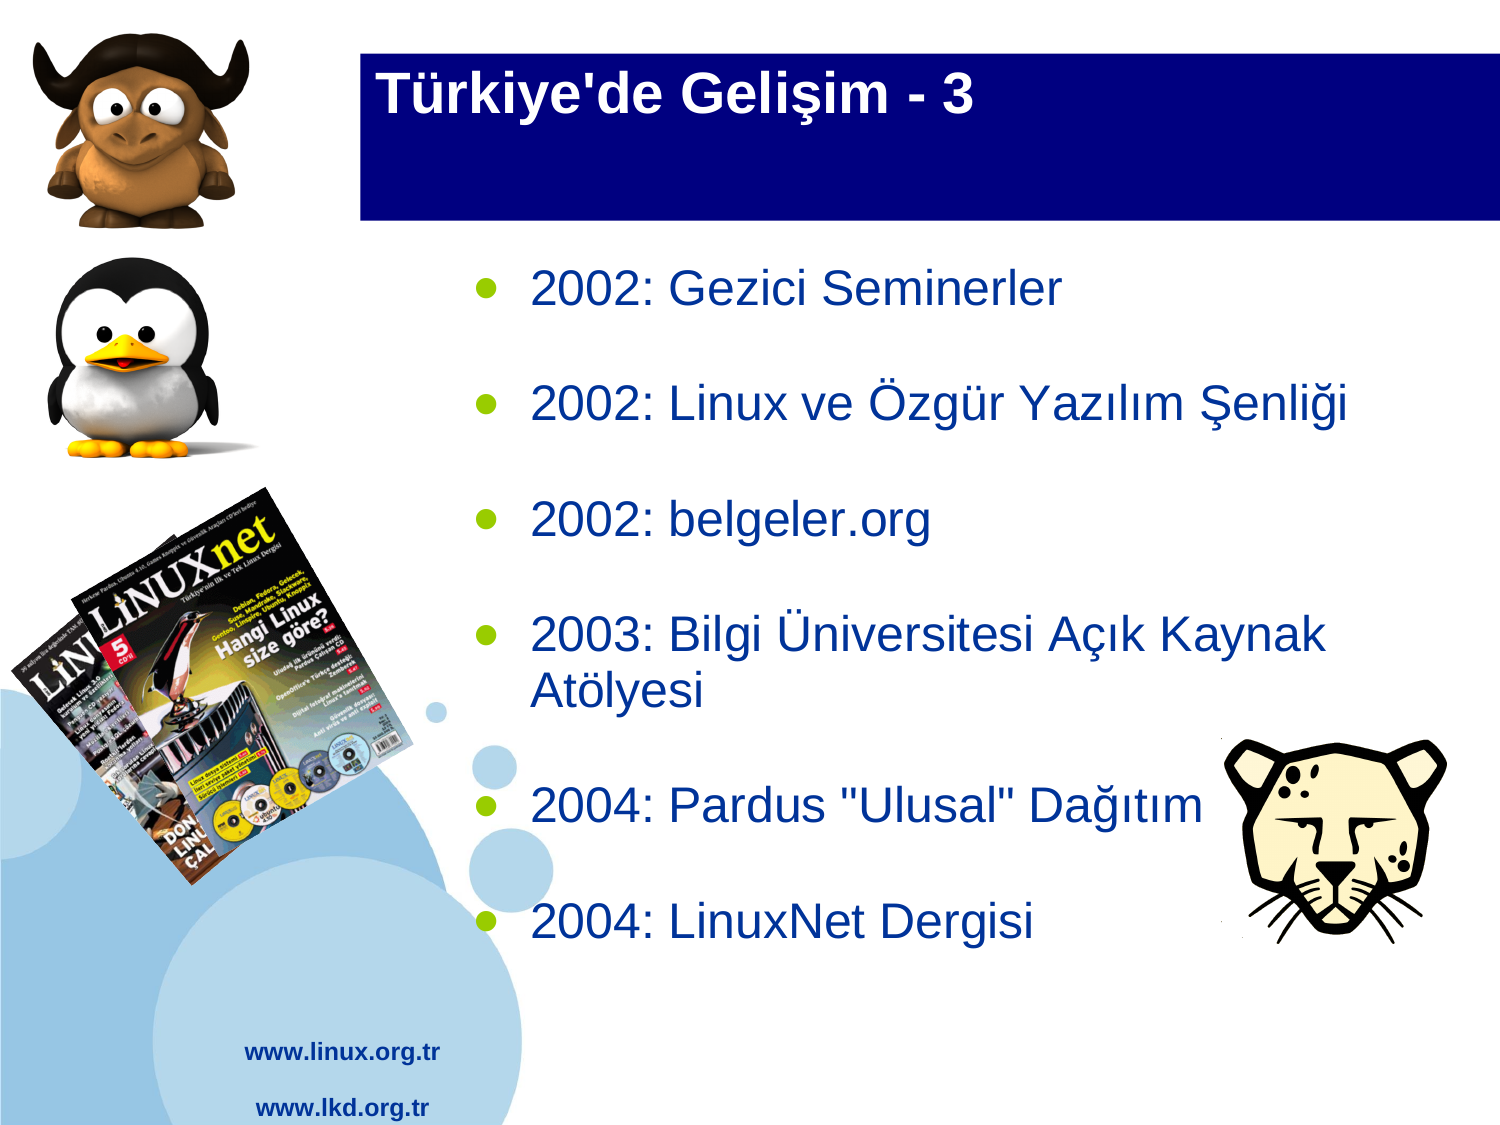

# Türkiye'de Gelişim - 3
2002: Gezici Seminerler
2002: Linux ve Özgür Yazılım Şenliği
2002: belgeler.org
2003: Bilgi Üniversitesi Açık Kaynak Atölyesi
2004: Pardus "Ulusal" Dağıtım
2004: LinuxNet Dergisi